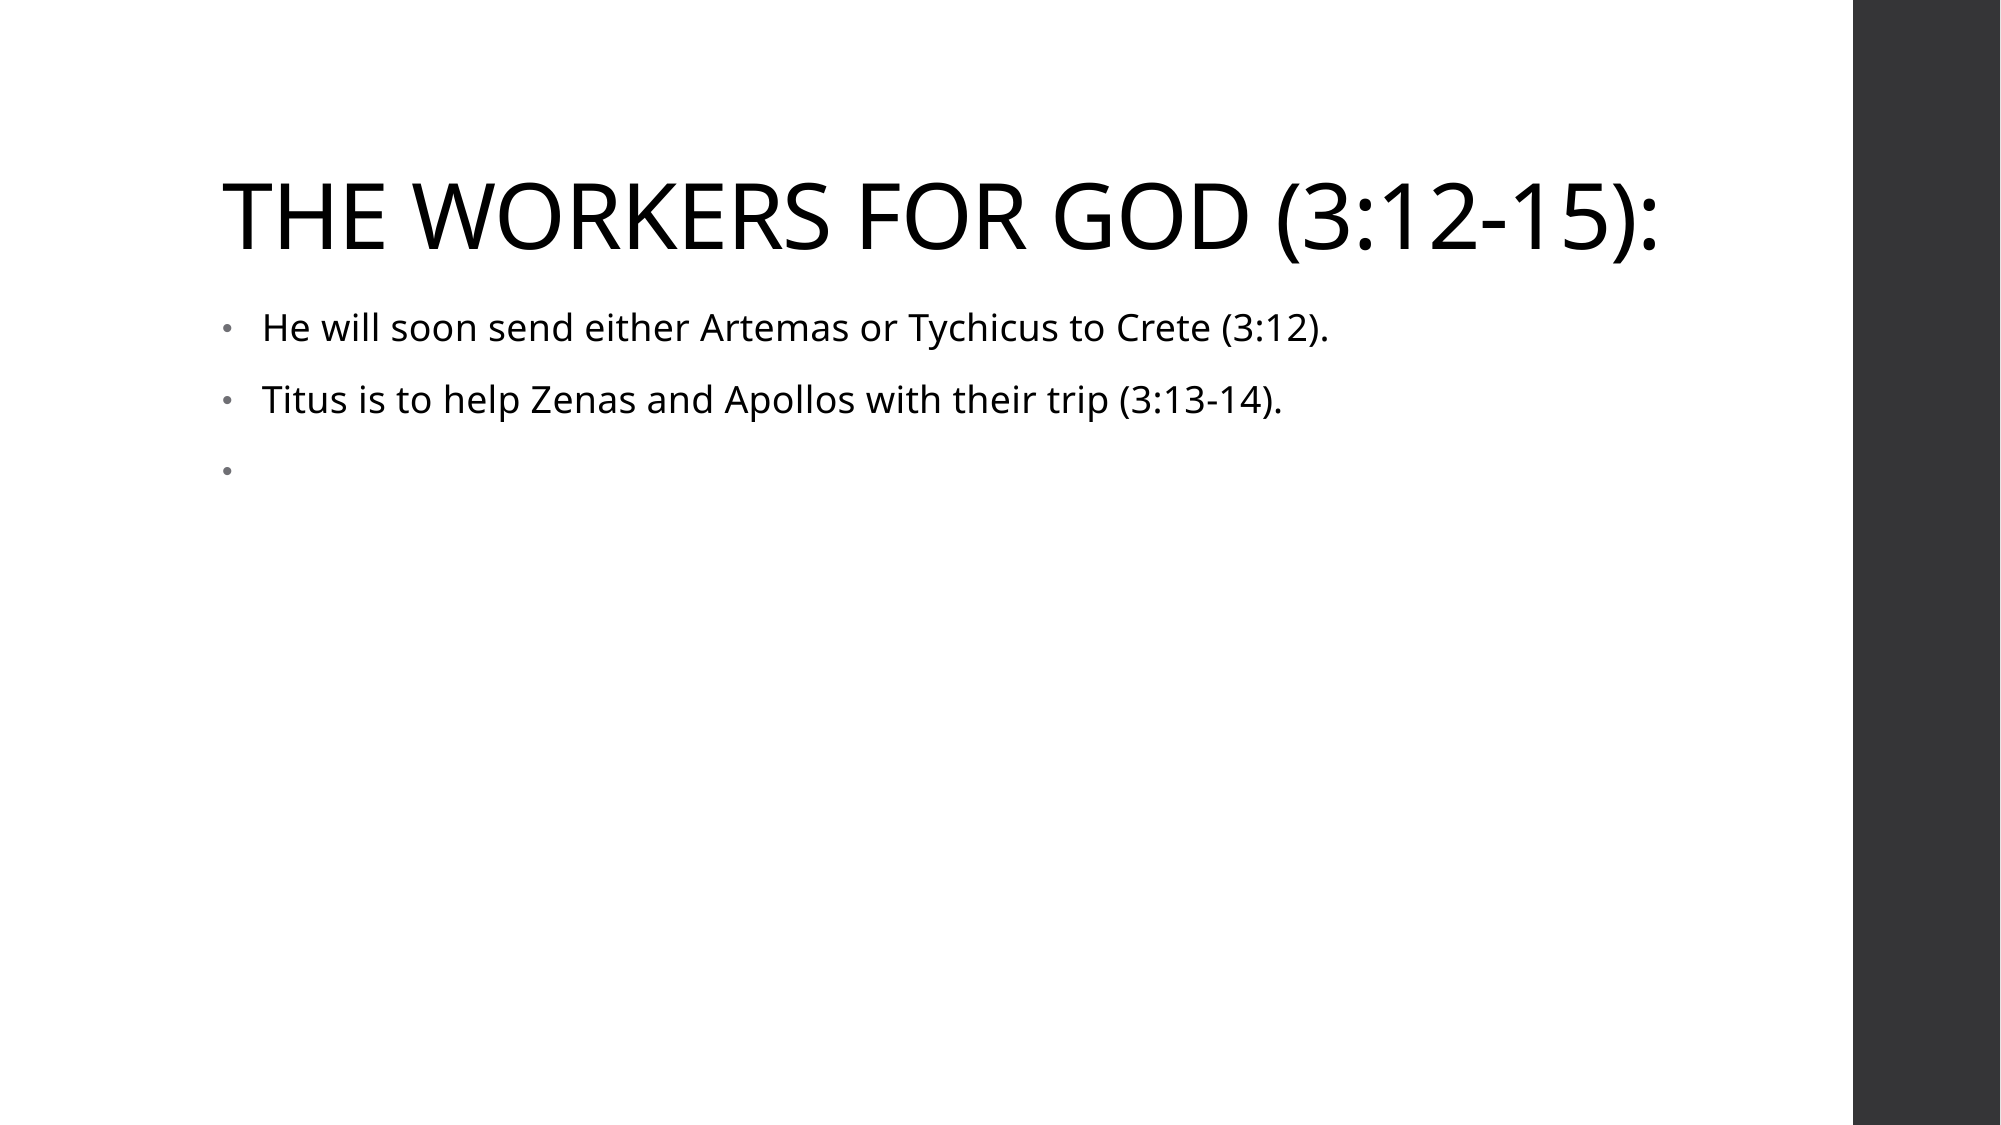

# THE WORKERS FOR GOD (3:12-15):
 He will soon send either Artemas or Tychicus to Crete (3:12).
 Titus is to help Zenas and Apollos with their trip (3:13-14).